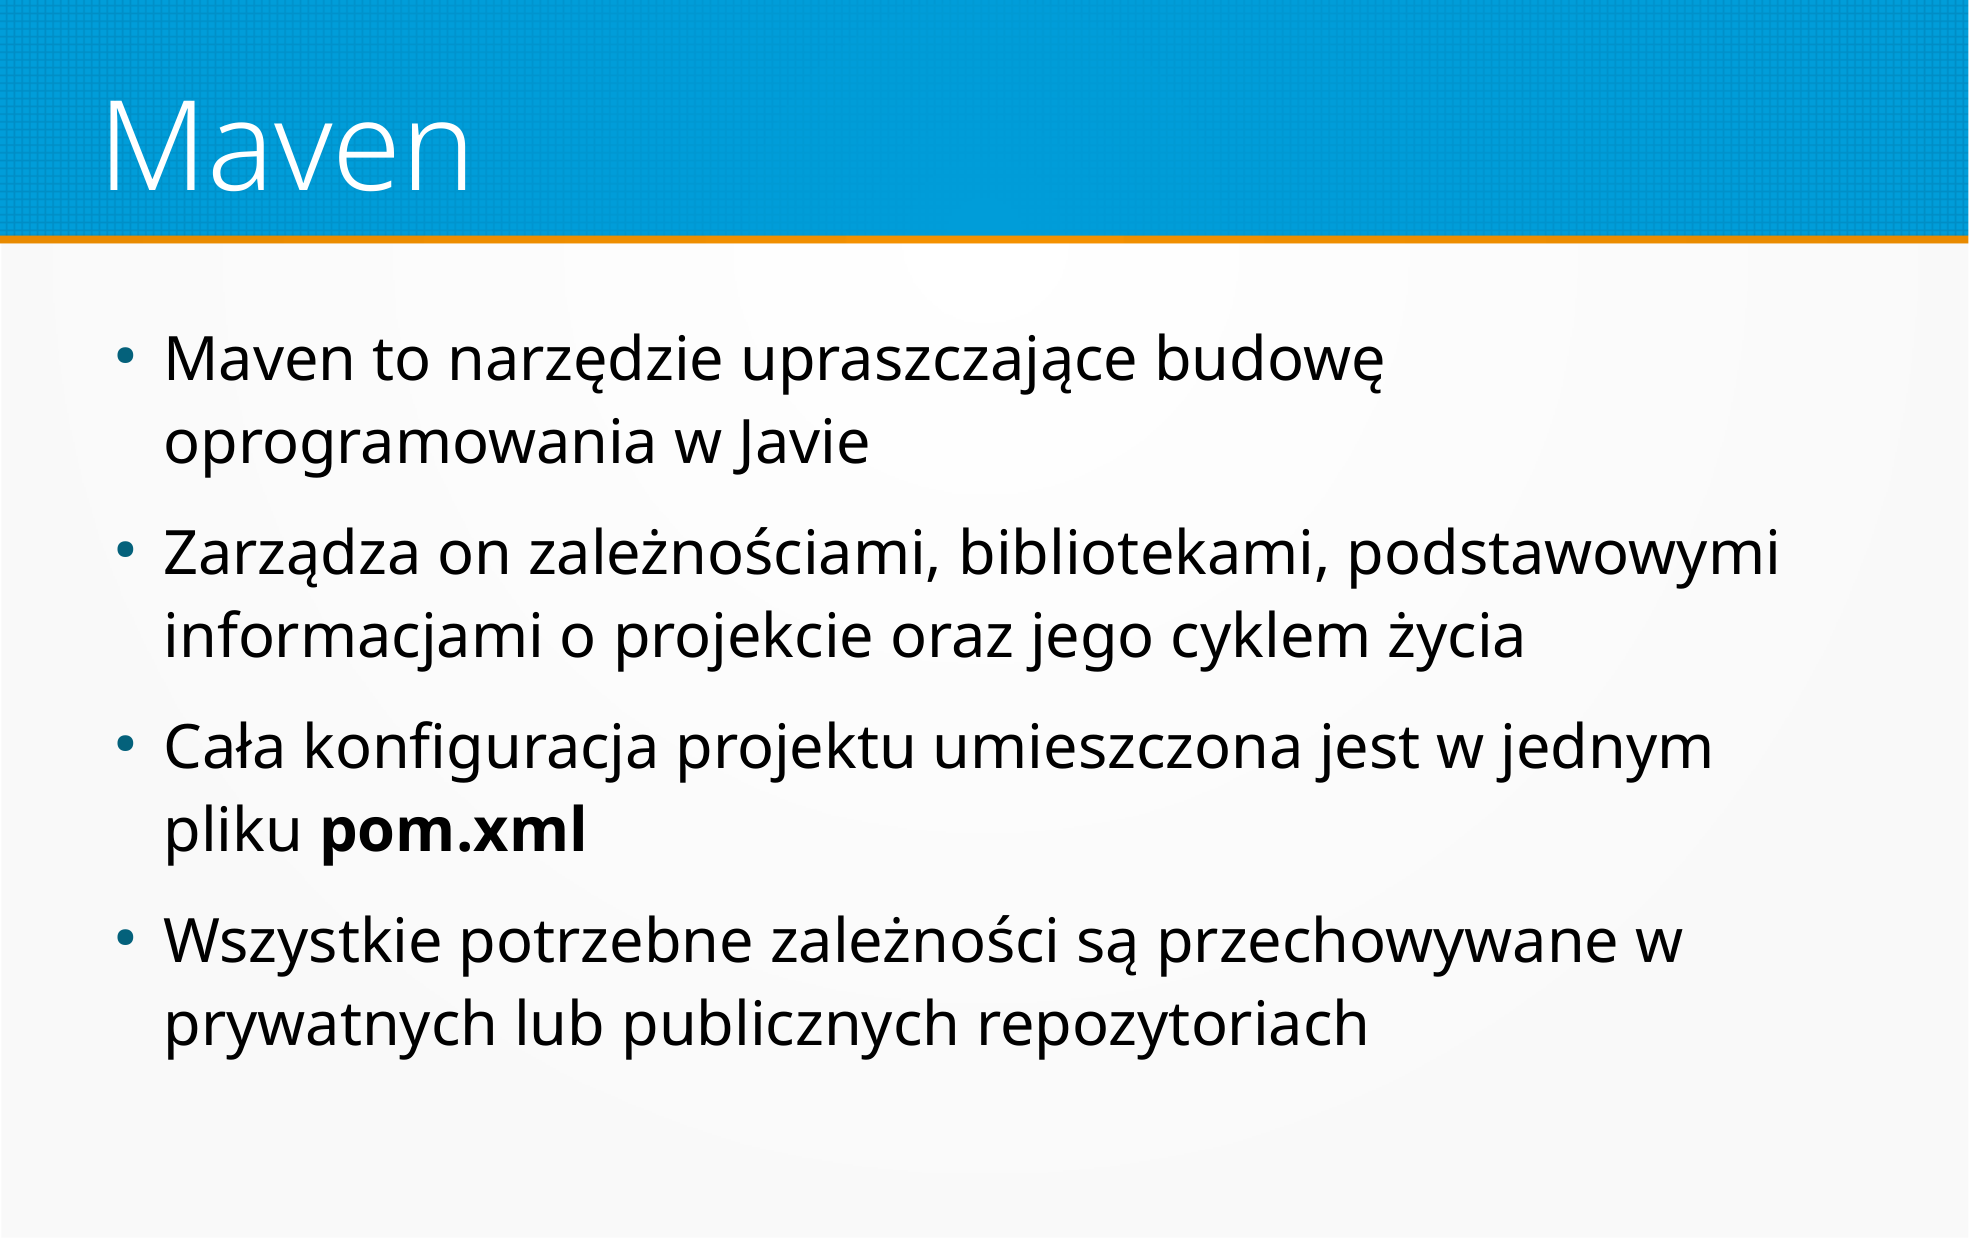

# Maven
Maven to narzędzie upraszczające budowę oprogramowania w Javie
Zarządza on zależnościami, bibliotekami, podstawowymi informacjami o projekcie oraz jego cyklem życia
Cała konfiguracja projektu umieszczona jest w jednym pliku pom.xml
Wszystkie potrzebne zależności są przechowywane w prywatnych lub publicznych repozytoriach